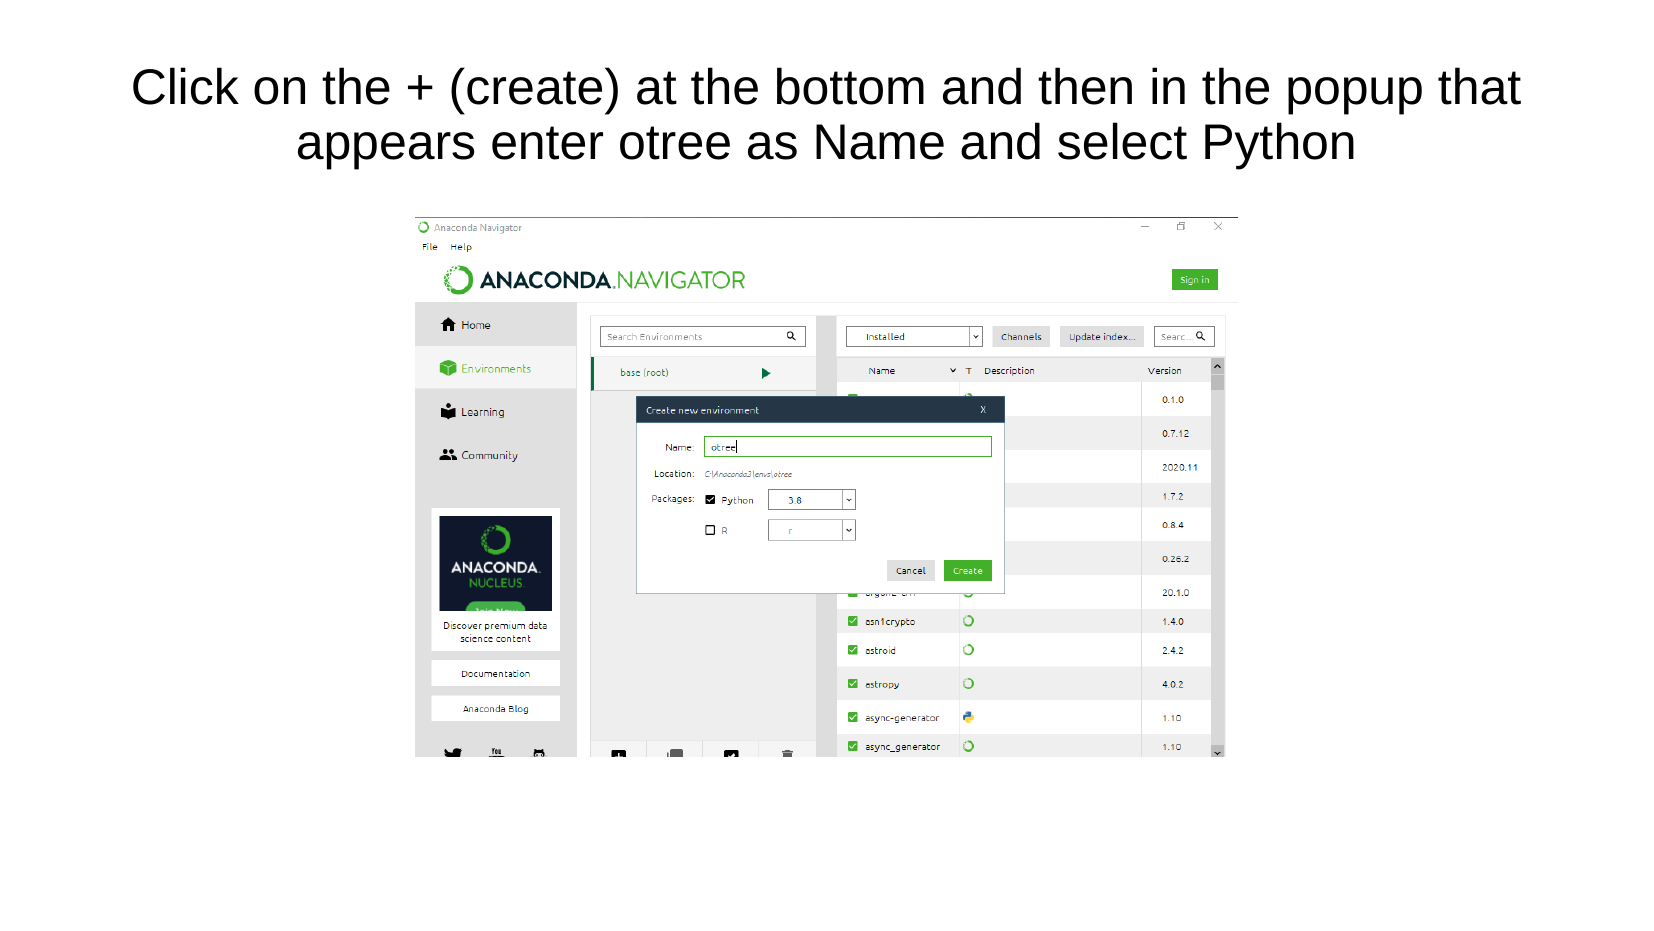

# Click on the + (create) at the bottom and then in the popup that appears enter otree as Name and select Python